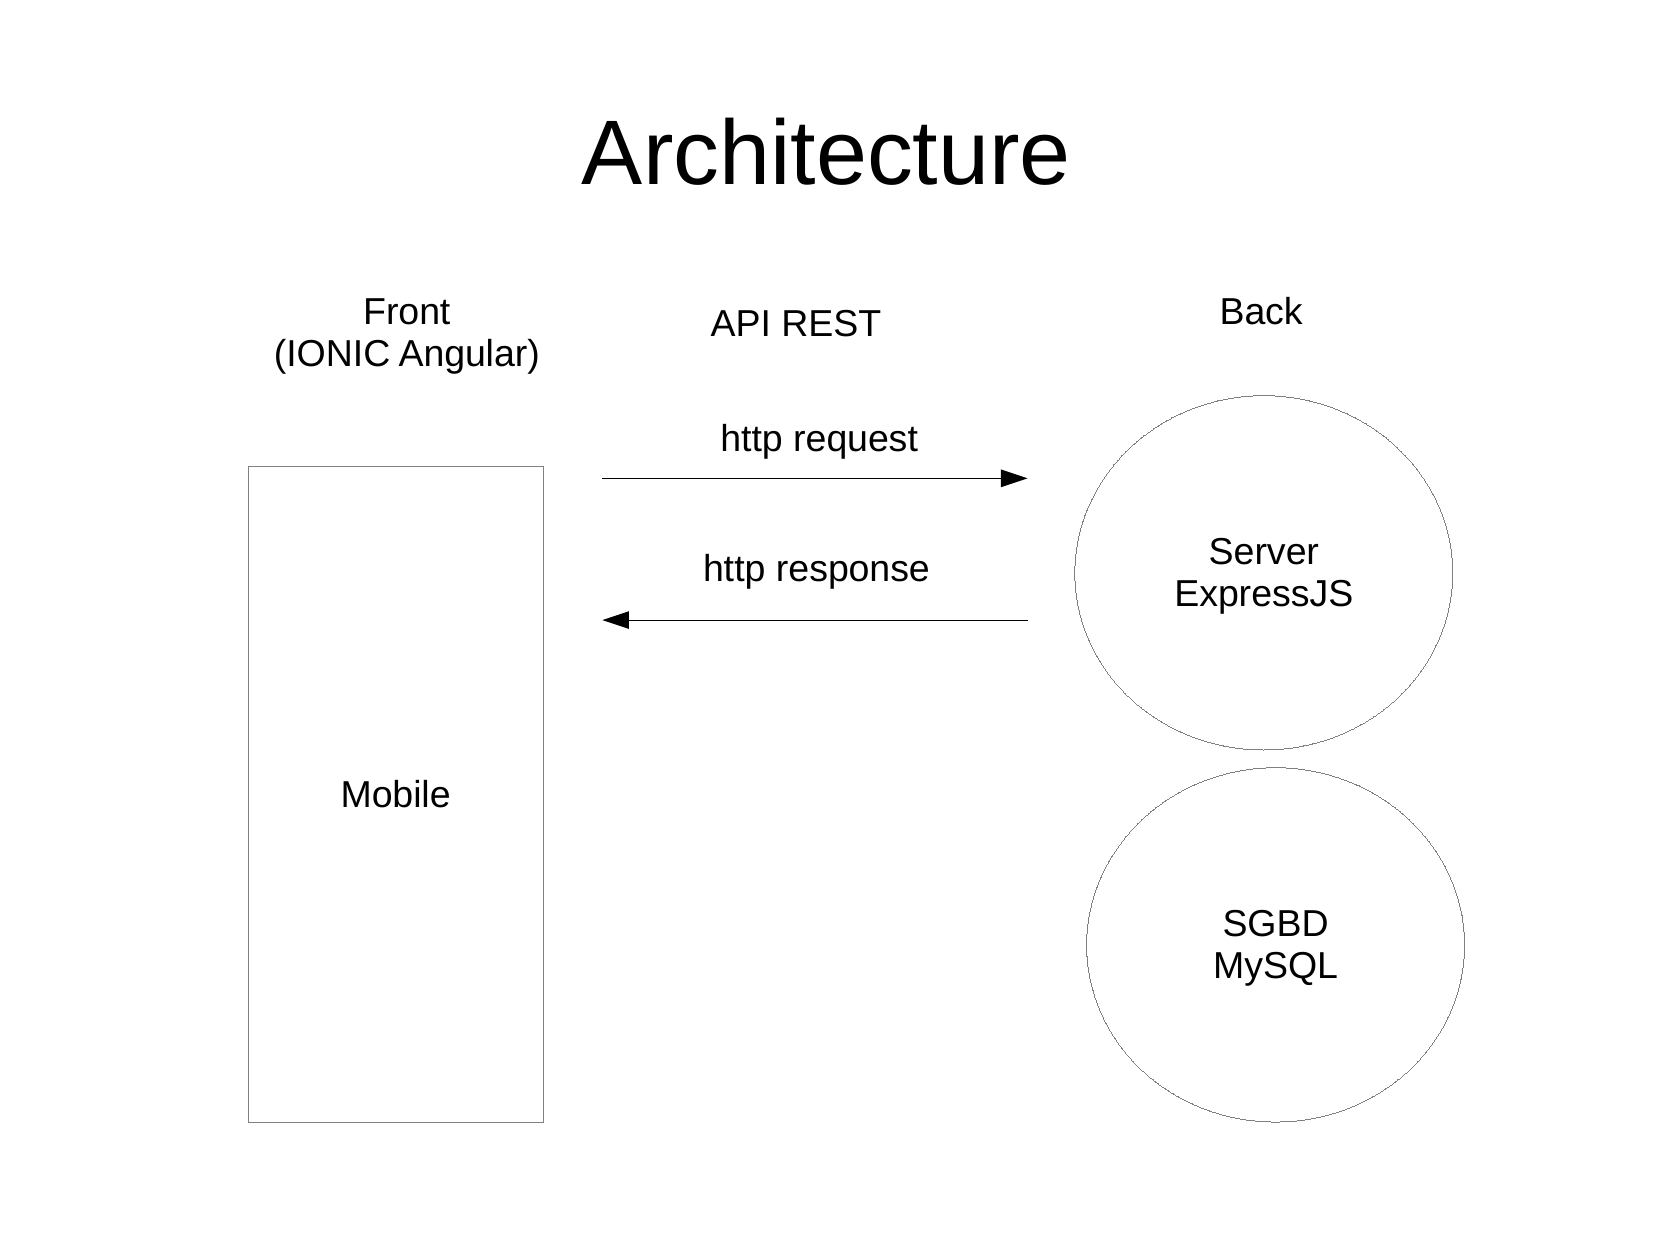

# Architecture
Front
(IONIC Angular)
Back
API REST
Server
ExpressJS
http request
Mobile
http response
SGBD
MySQL